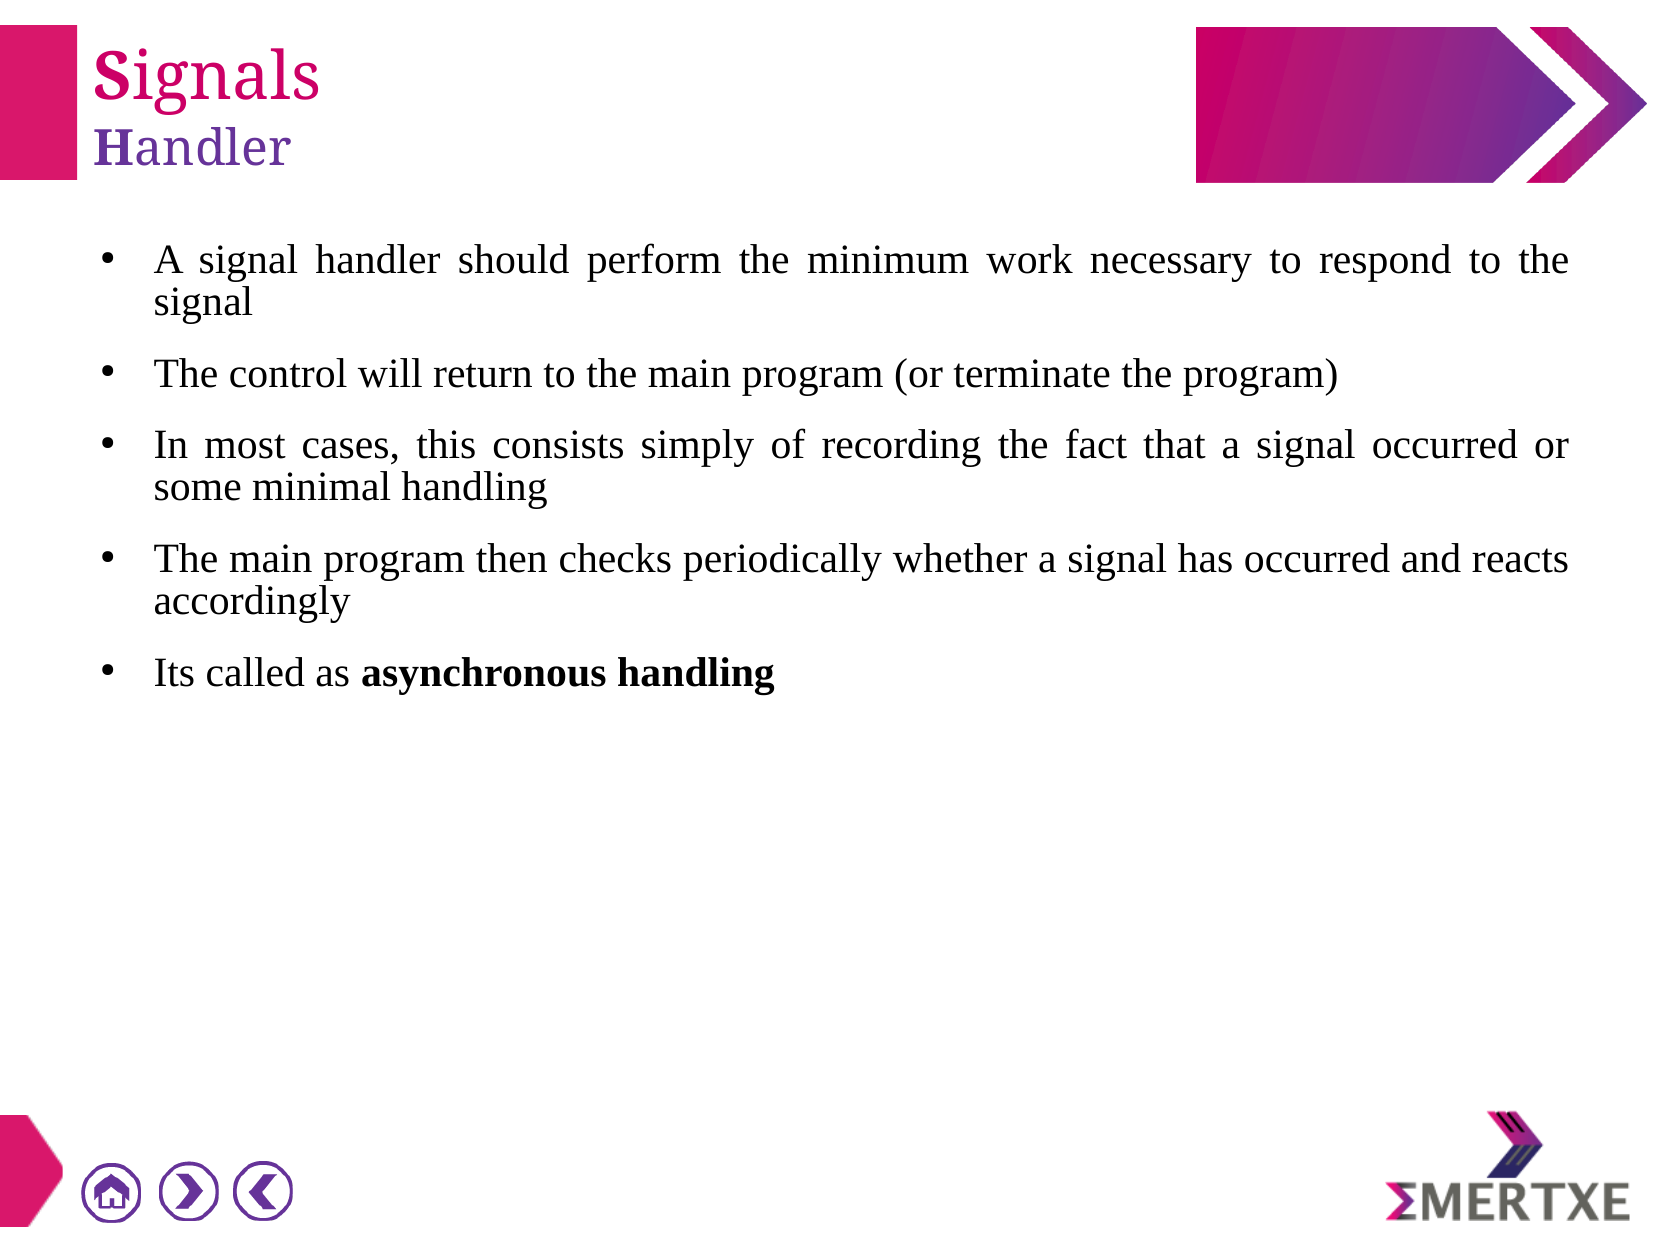

# Signals Handler
A signal handler should perform the minimum work necessary to respond to the signal
The control will return to the main program (or terminate the program)
In most cases, this consists simply of recording the fact that a signal occurred or some minimal handling
The main program then checks periodically whether a signal has occurred and reacts accordingly
Its called as asynchronous handling